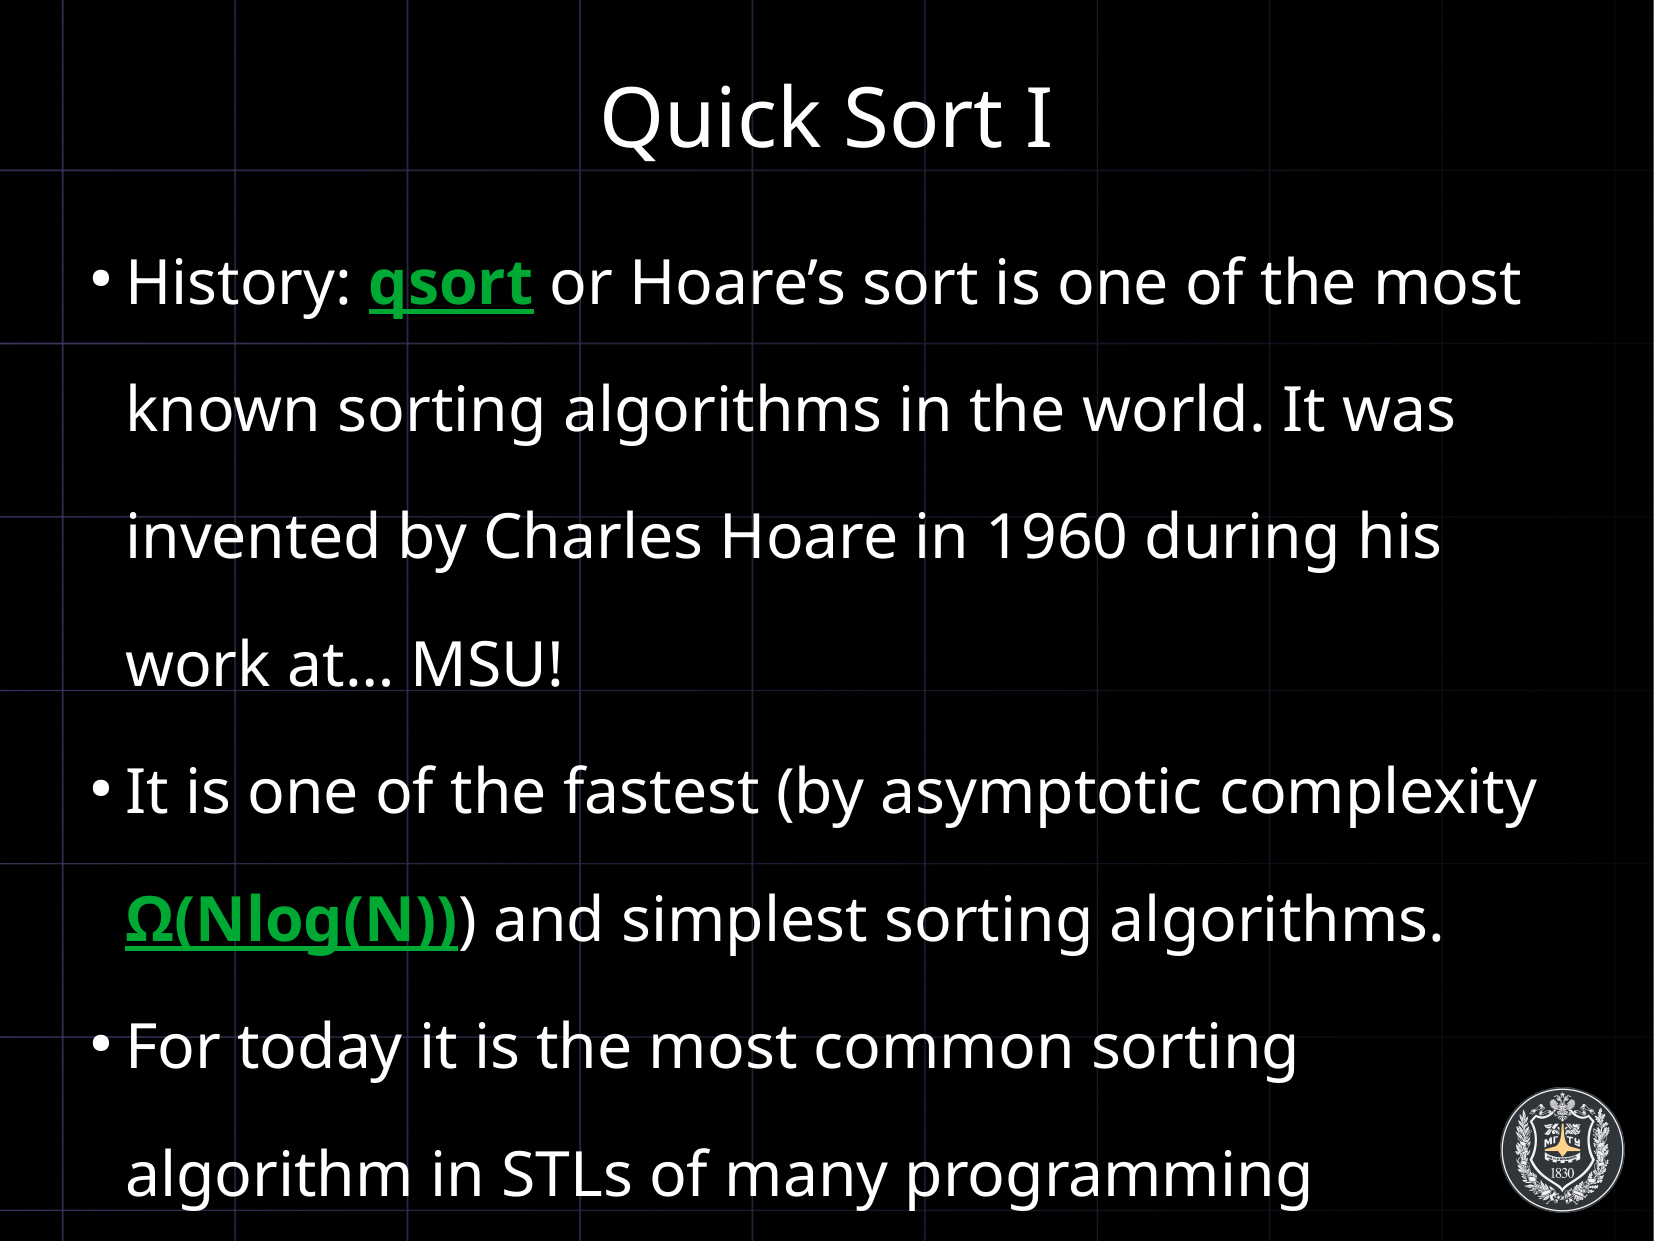

# Quick Sort I
History: qsort or Hoare’s sort is one of the most known sorting algorithms in the world. It was invented by Charles Hoare in 1960 during his work at… MSU!
It is one of the fastest (by asymptotic complexity Ω(Nlog(N))) and simplest sorting algorithms.
For today it is the most common sorting algorithm in STLs of many programming languages. For example, C.